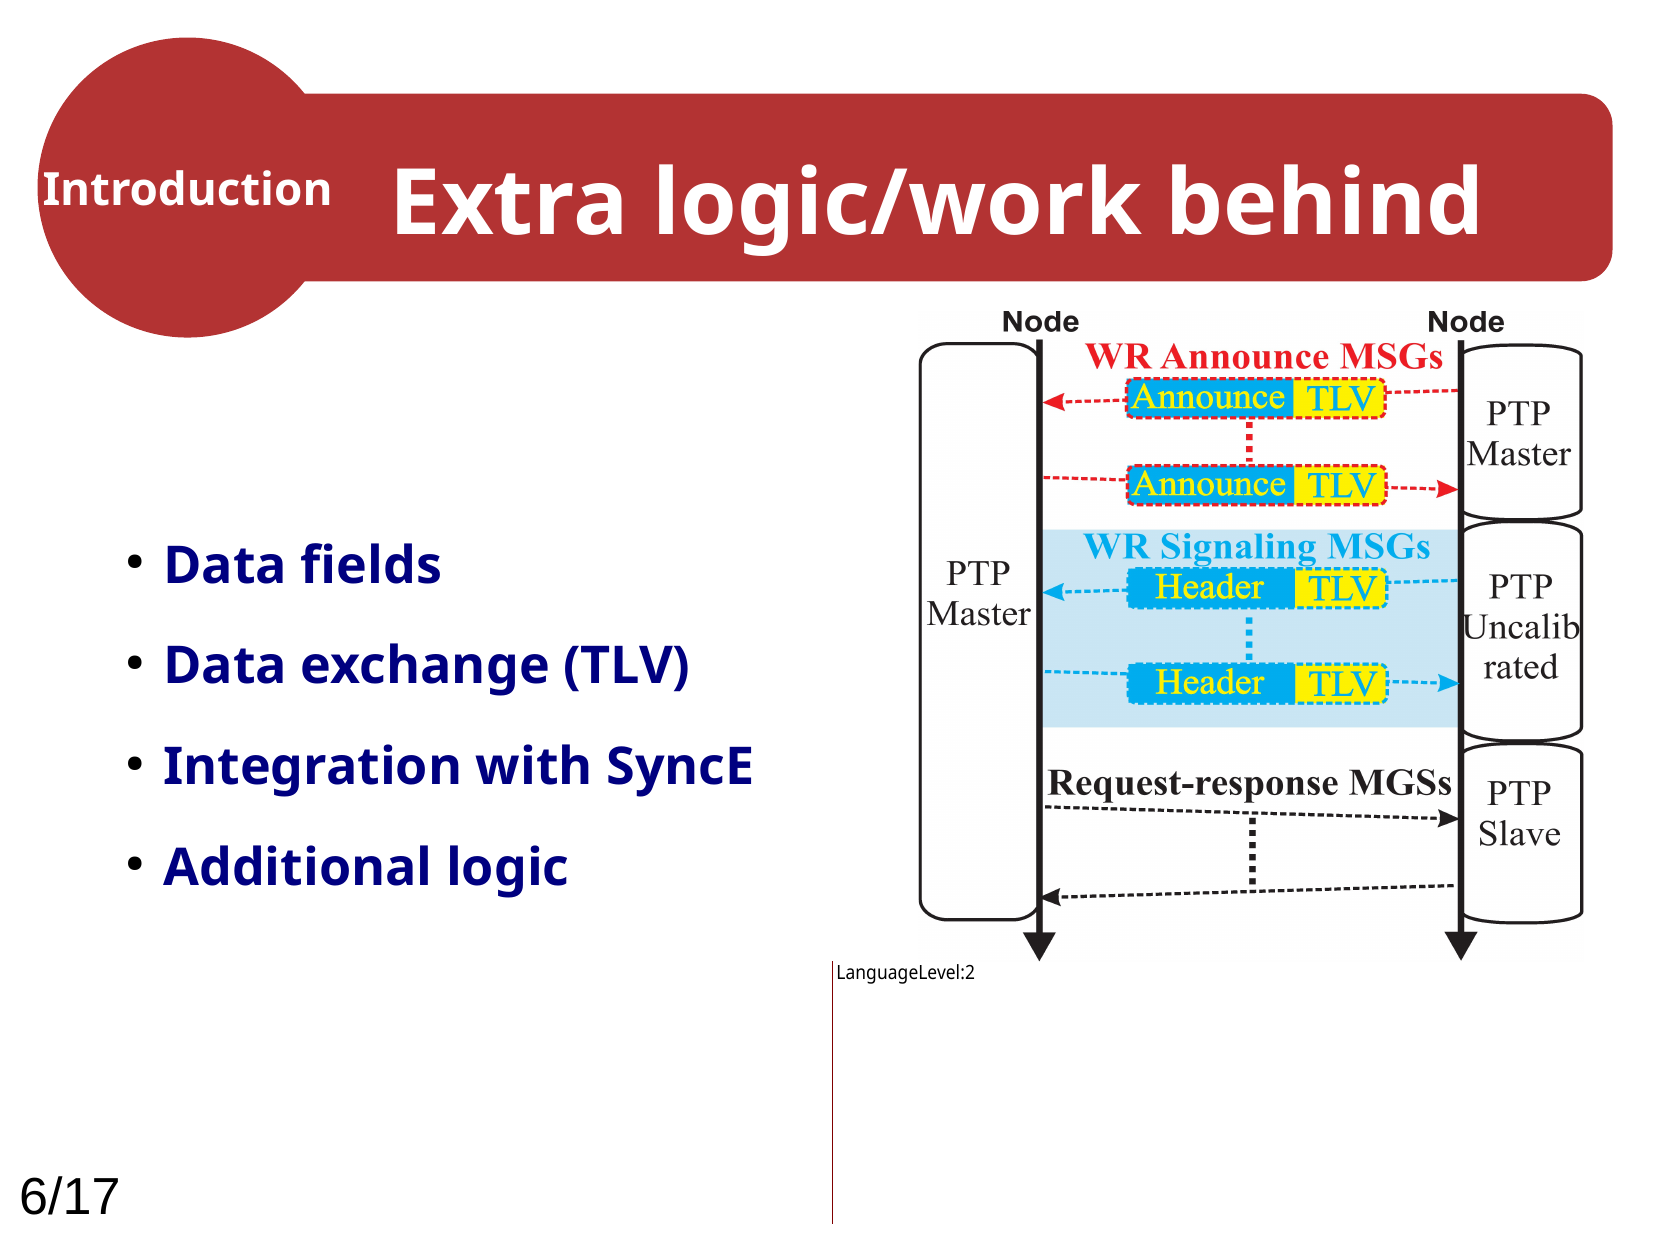

Introduction
Extra logic/work behind
Data fields
Data exchange (TLV)
Integration with SyncE
Additional logic
6/17